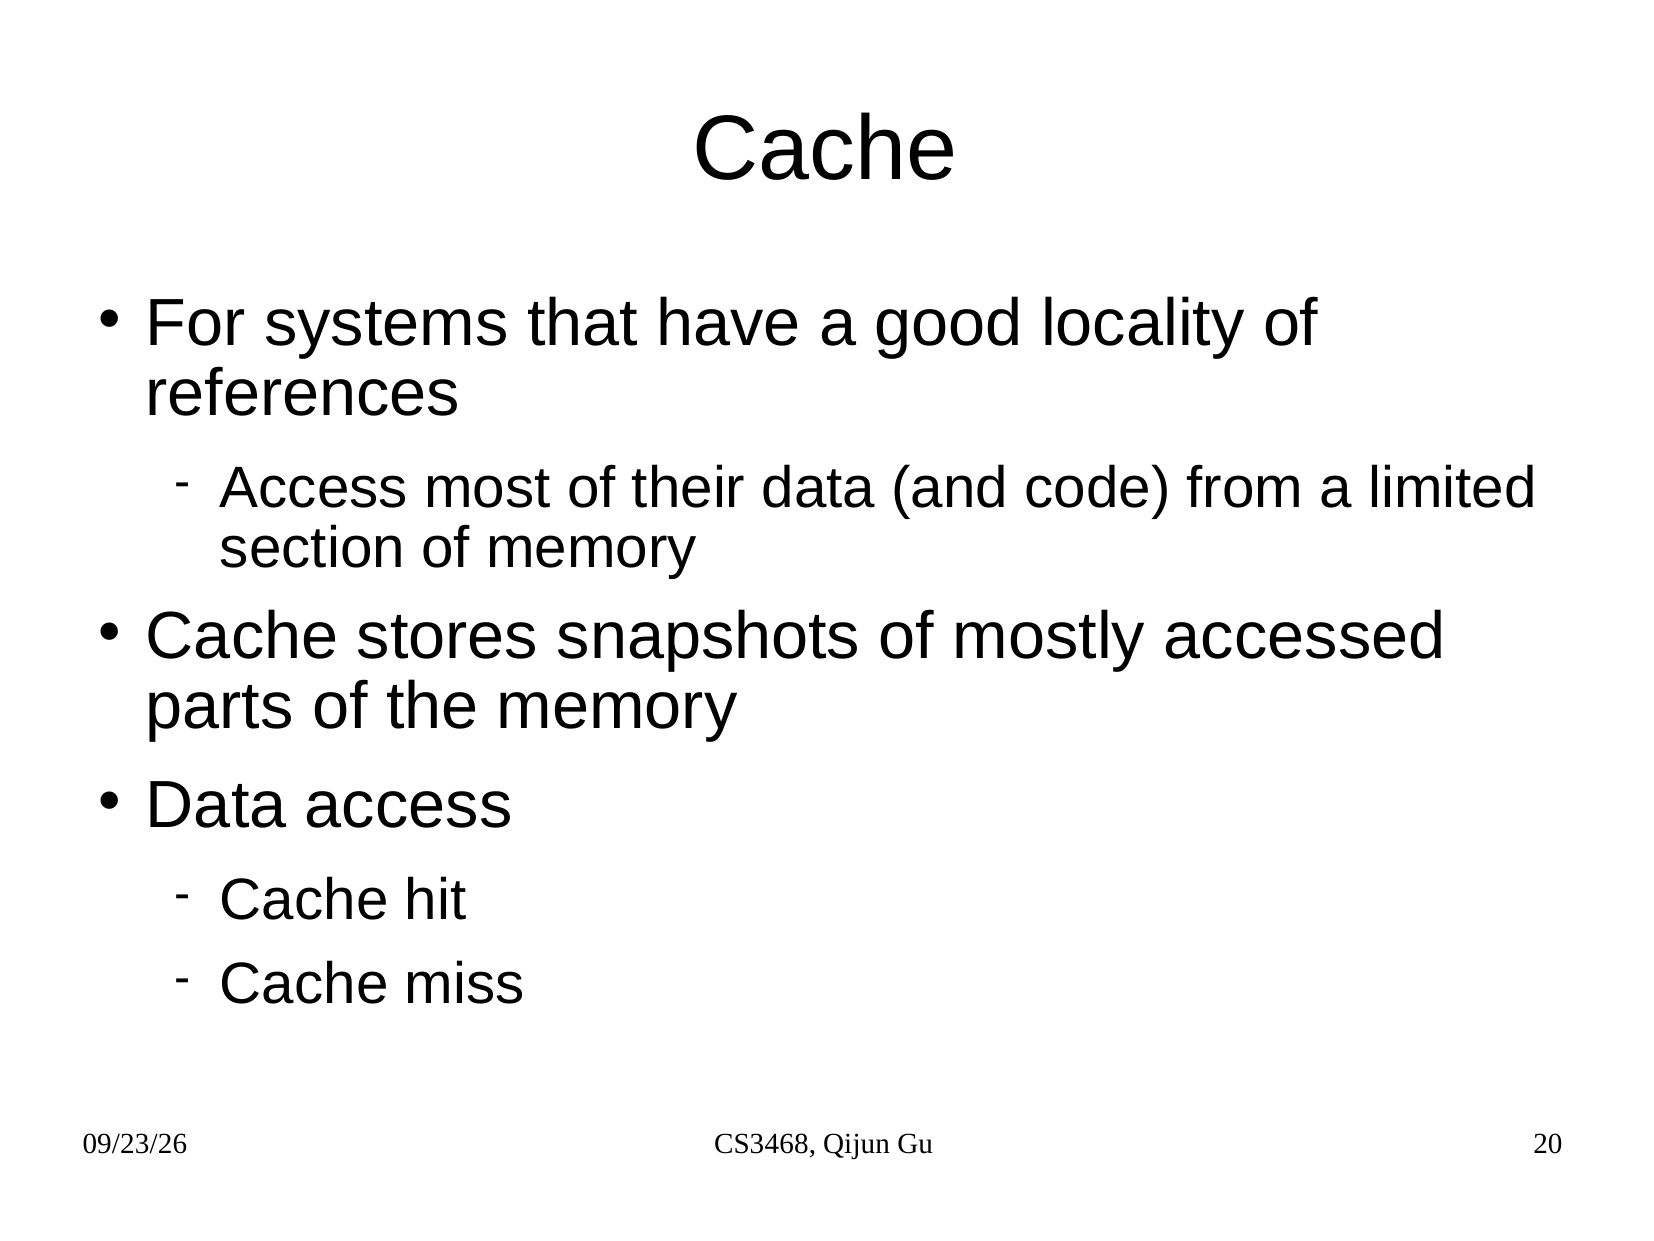

# Cache
For systems that have a good locality of references
Access most of their data (and code) from a limited section of memory
Cache stores snapshots of mostly accessed parts of the memory
Data access
Cache hit
Cache miss
CS3468, Qijun Gu
20